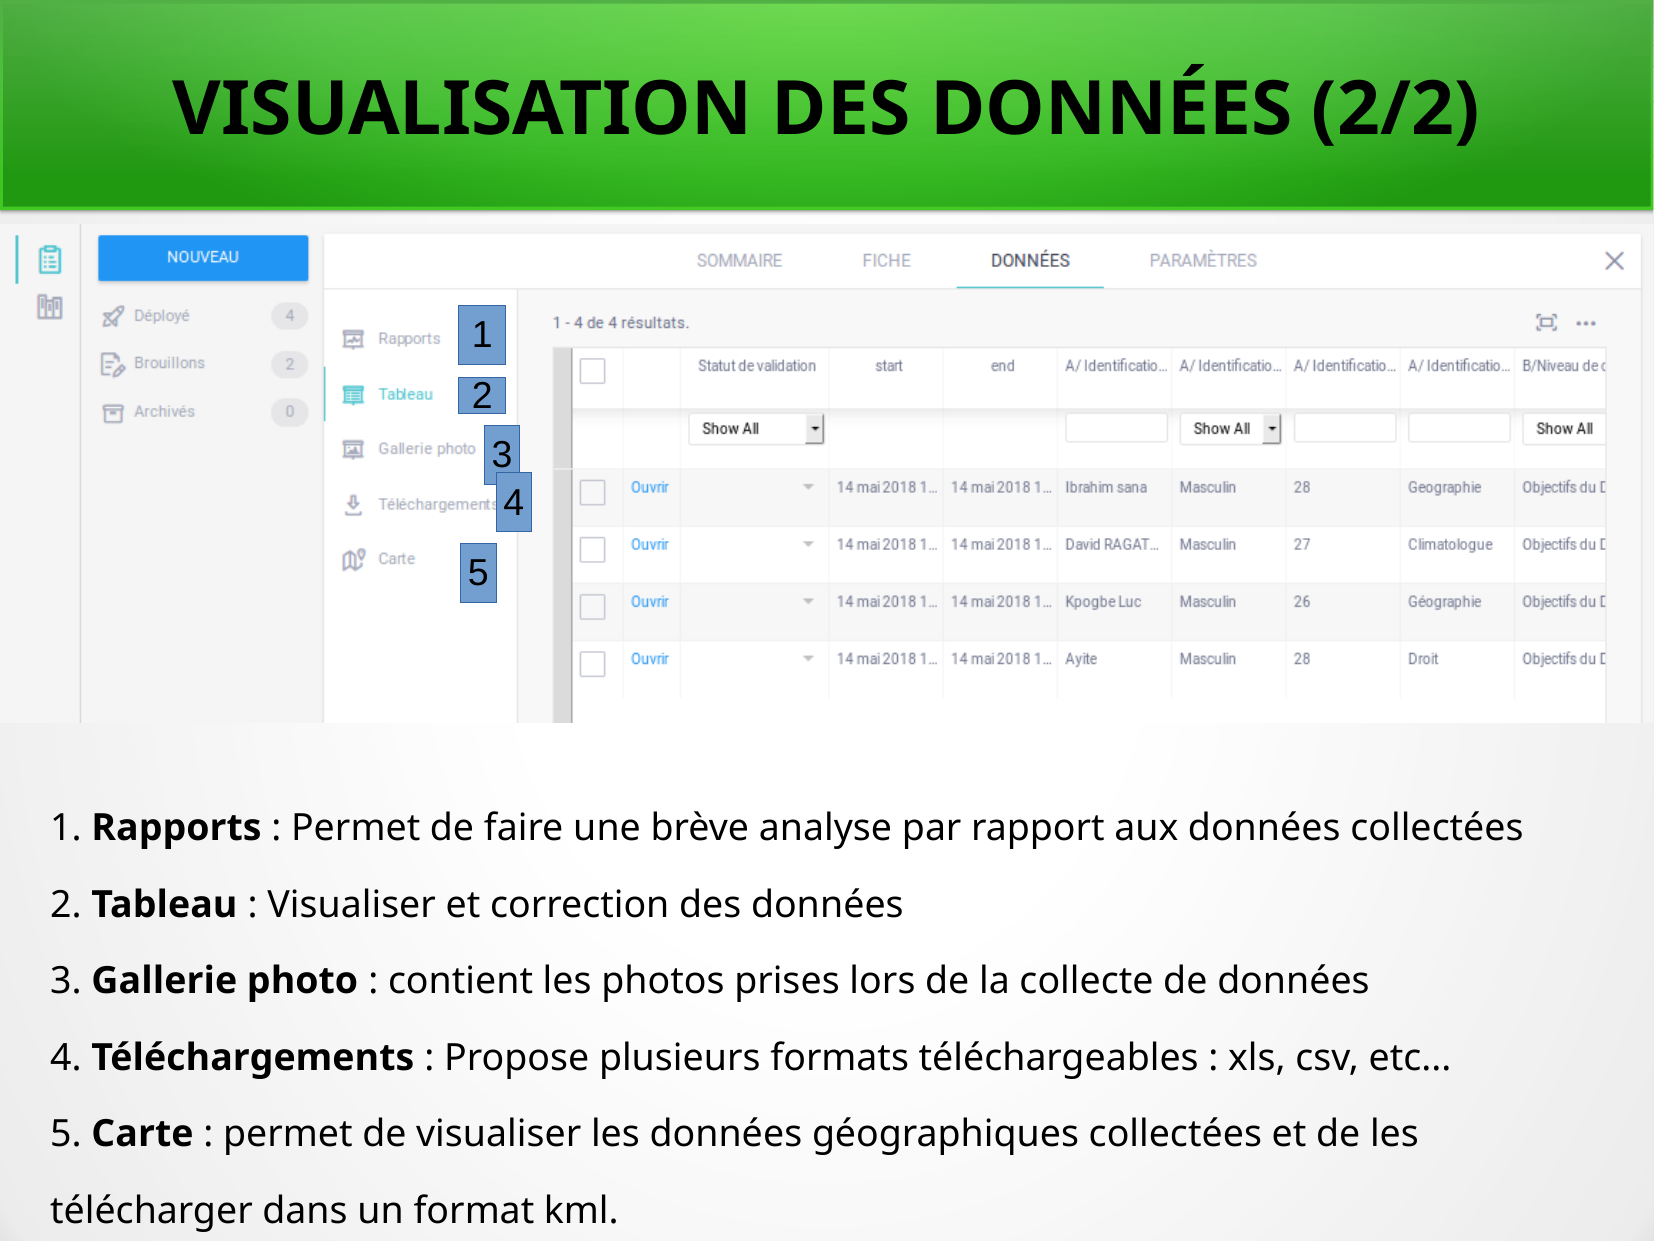

VISUALISATION DES DONNÉES (2/2)
1
2
3
4
5
1. Rapports : Permet de faire une brève analyse par rapport aux données collectées
2. Tableau : Visualiser et correction des données
3. Gallerie photo : contient les photos prises lors de la collecte de données
4. Téléchargements : Propose plusieurs formats téléchargeables : xls, csv, etc...
5. Carte : permet de visualiser les données géographiques collectées et de les télécharger dans un format kml.